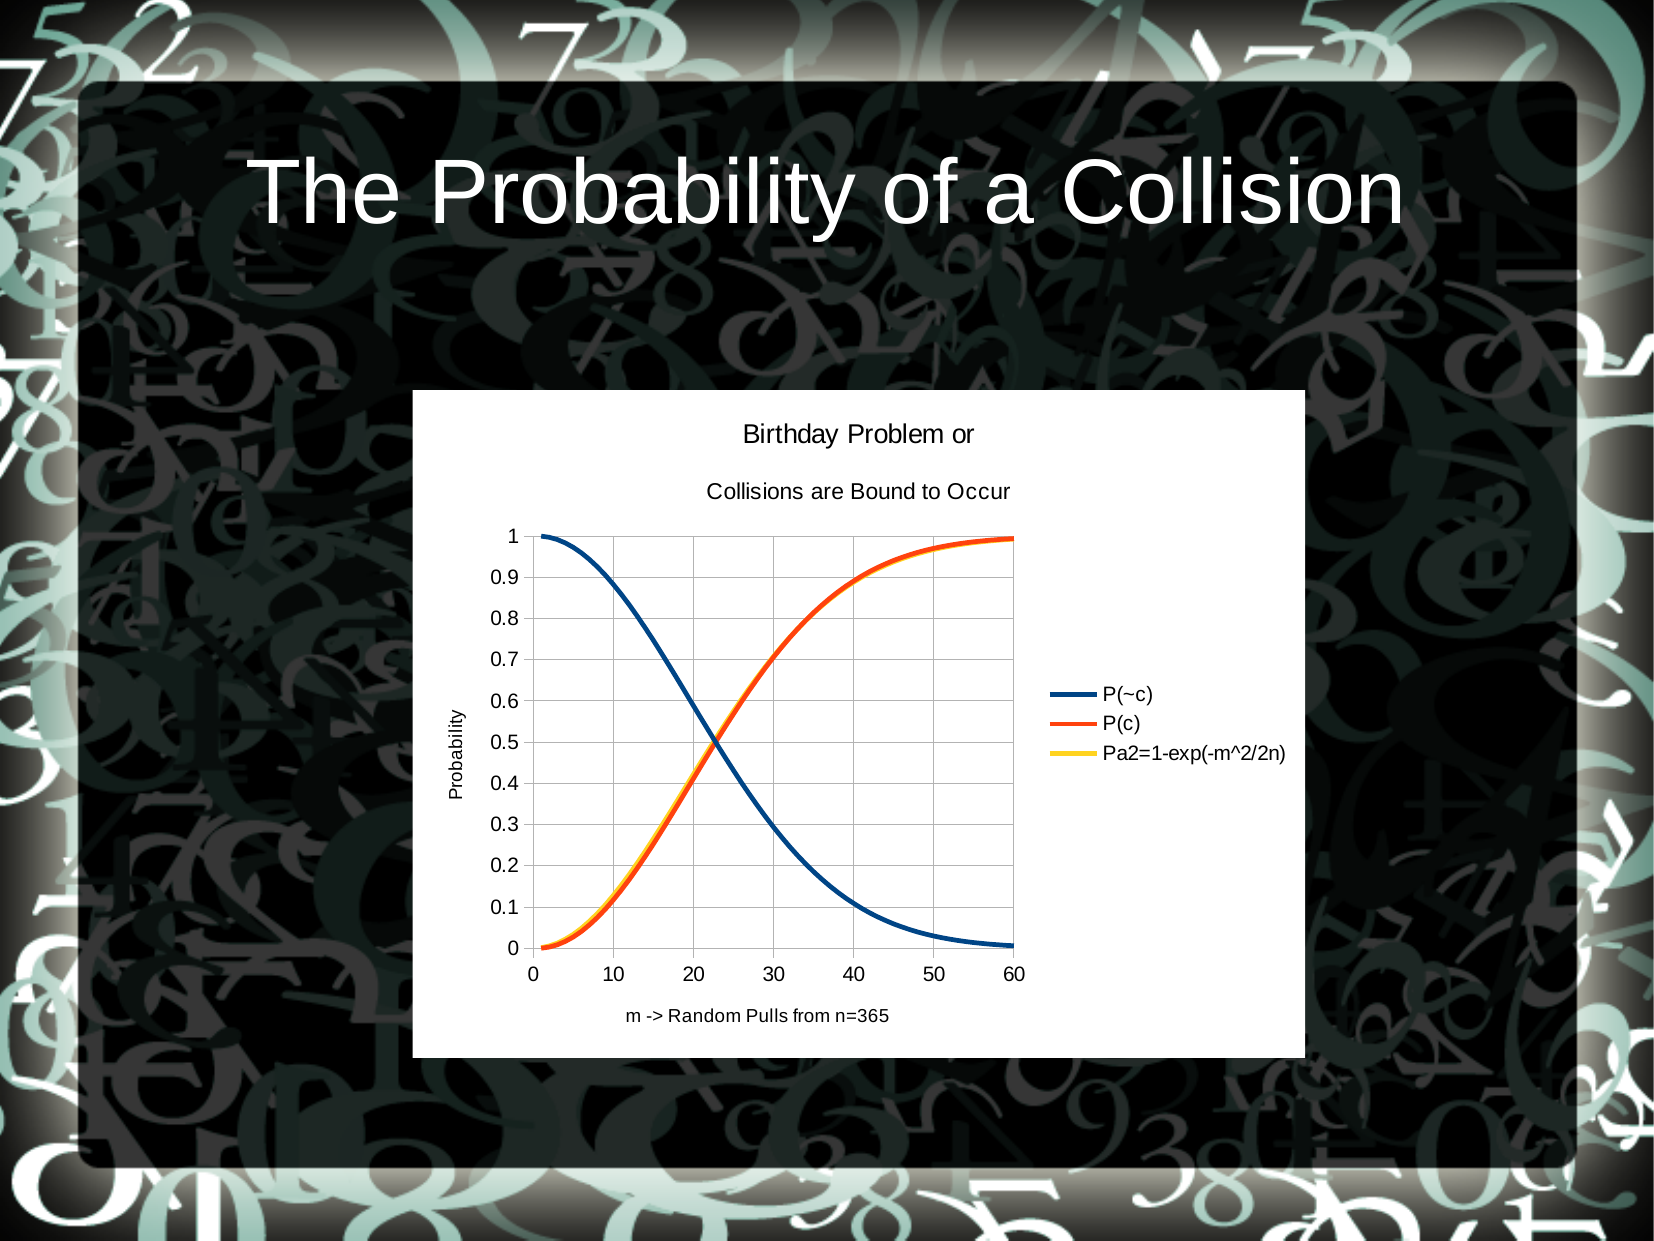

# The Probability of a Collision
### Chart: Birthday Problem or
Collisions are Bound to Occur
| Category | P(~c) | P(c) | Pa2=1-exp(-m^2/2n) |
|---|---|---|---|